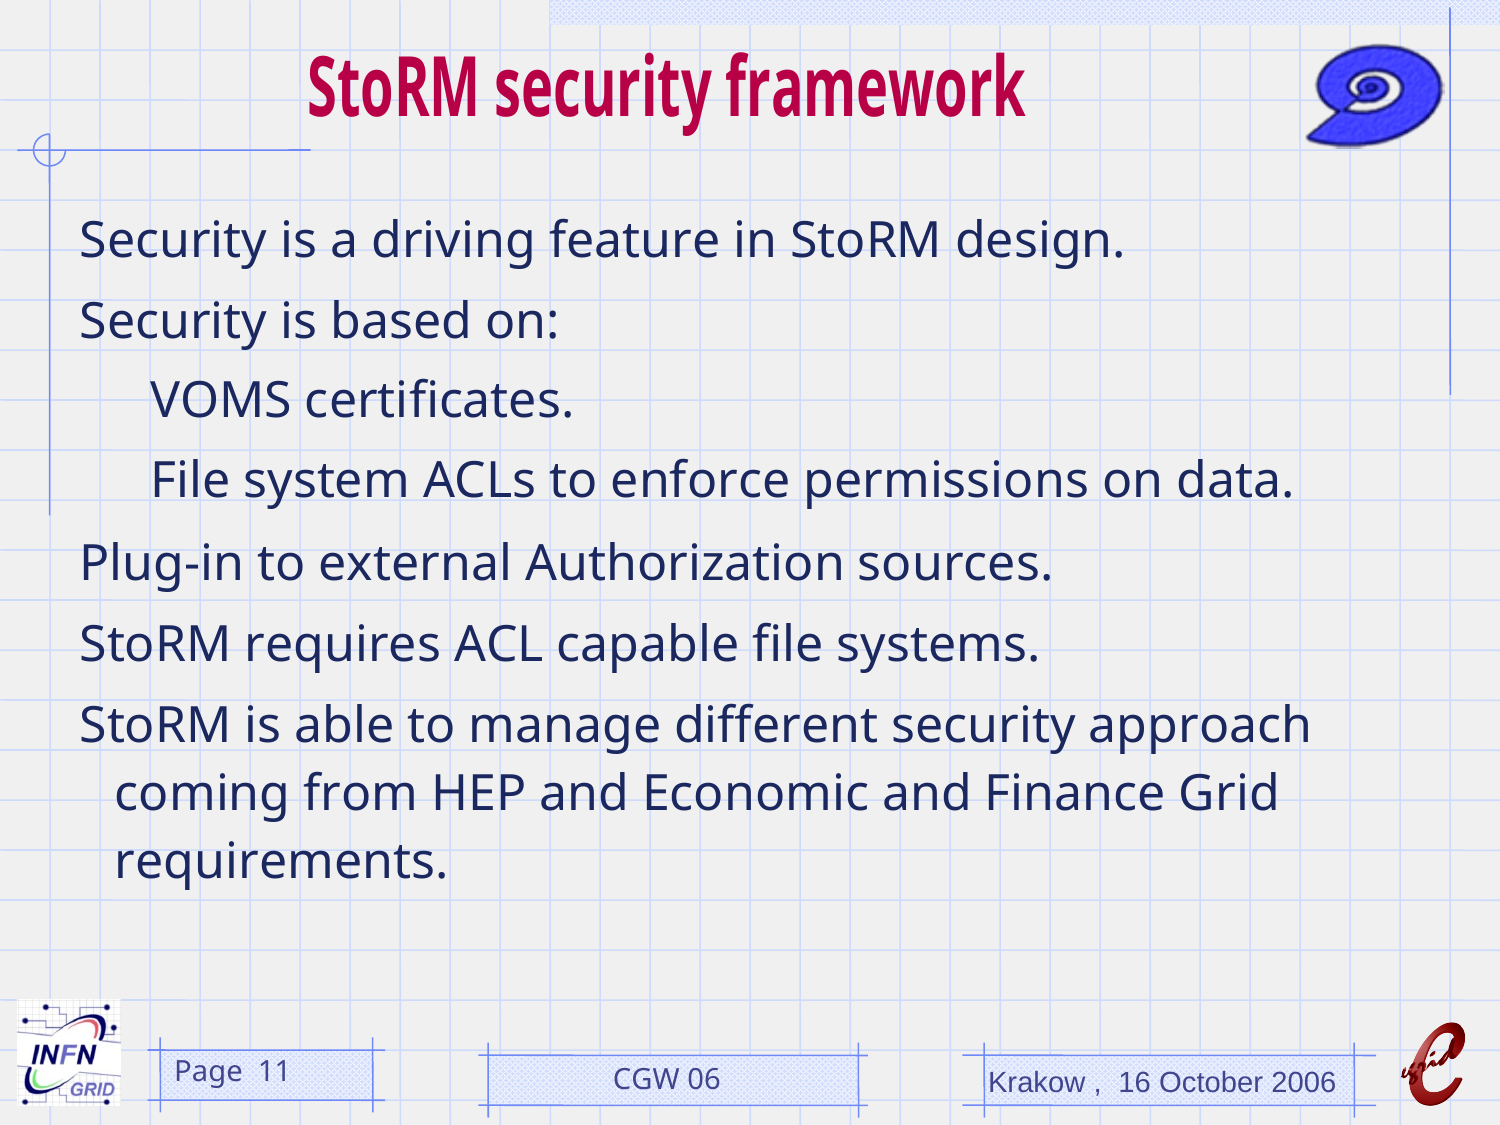

StoRM security framework
# Security is a driving feature in StoRM design.
Security is based on:
VOMS certificates.
File system ACLs to enforce permissions on data.
Plug-in to external Authorization sources.
StoRM requires ACL capable file systems.
StoRM is able to manage different security approach coming from HEP and Economic and Finance Grid requirements.
11